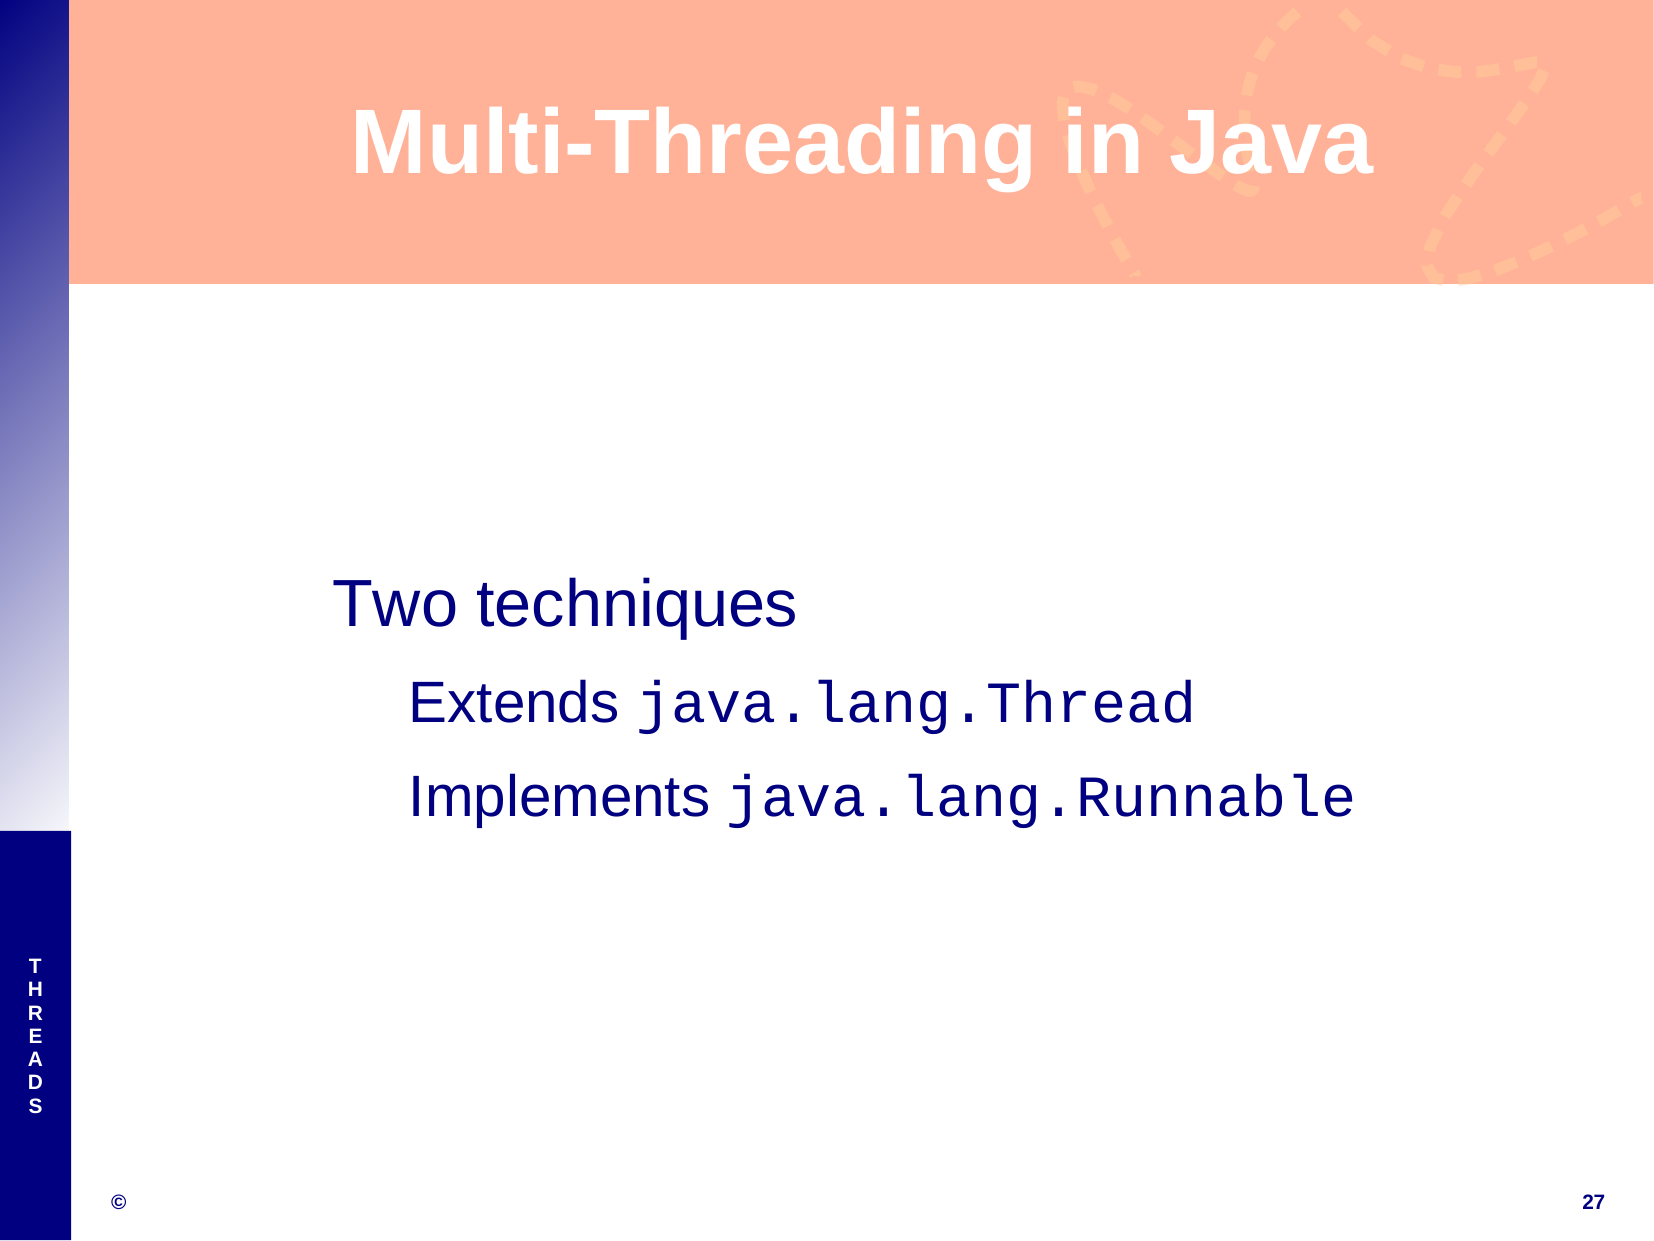

Multi-Threading in Java
# Two techniques
Extends java.lang.Thread
Implements java.lang.Runnable
T
H
R
E
A
D
S